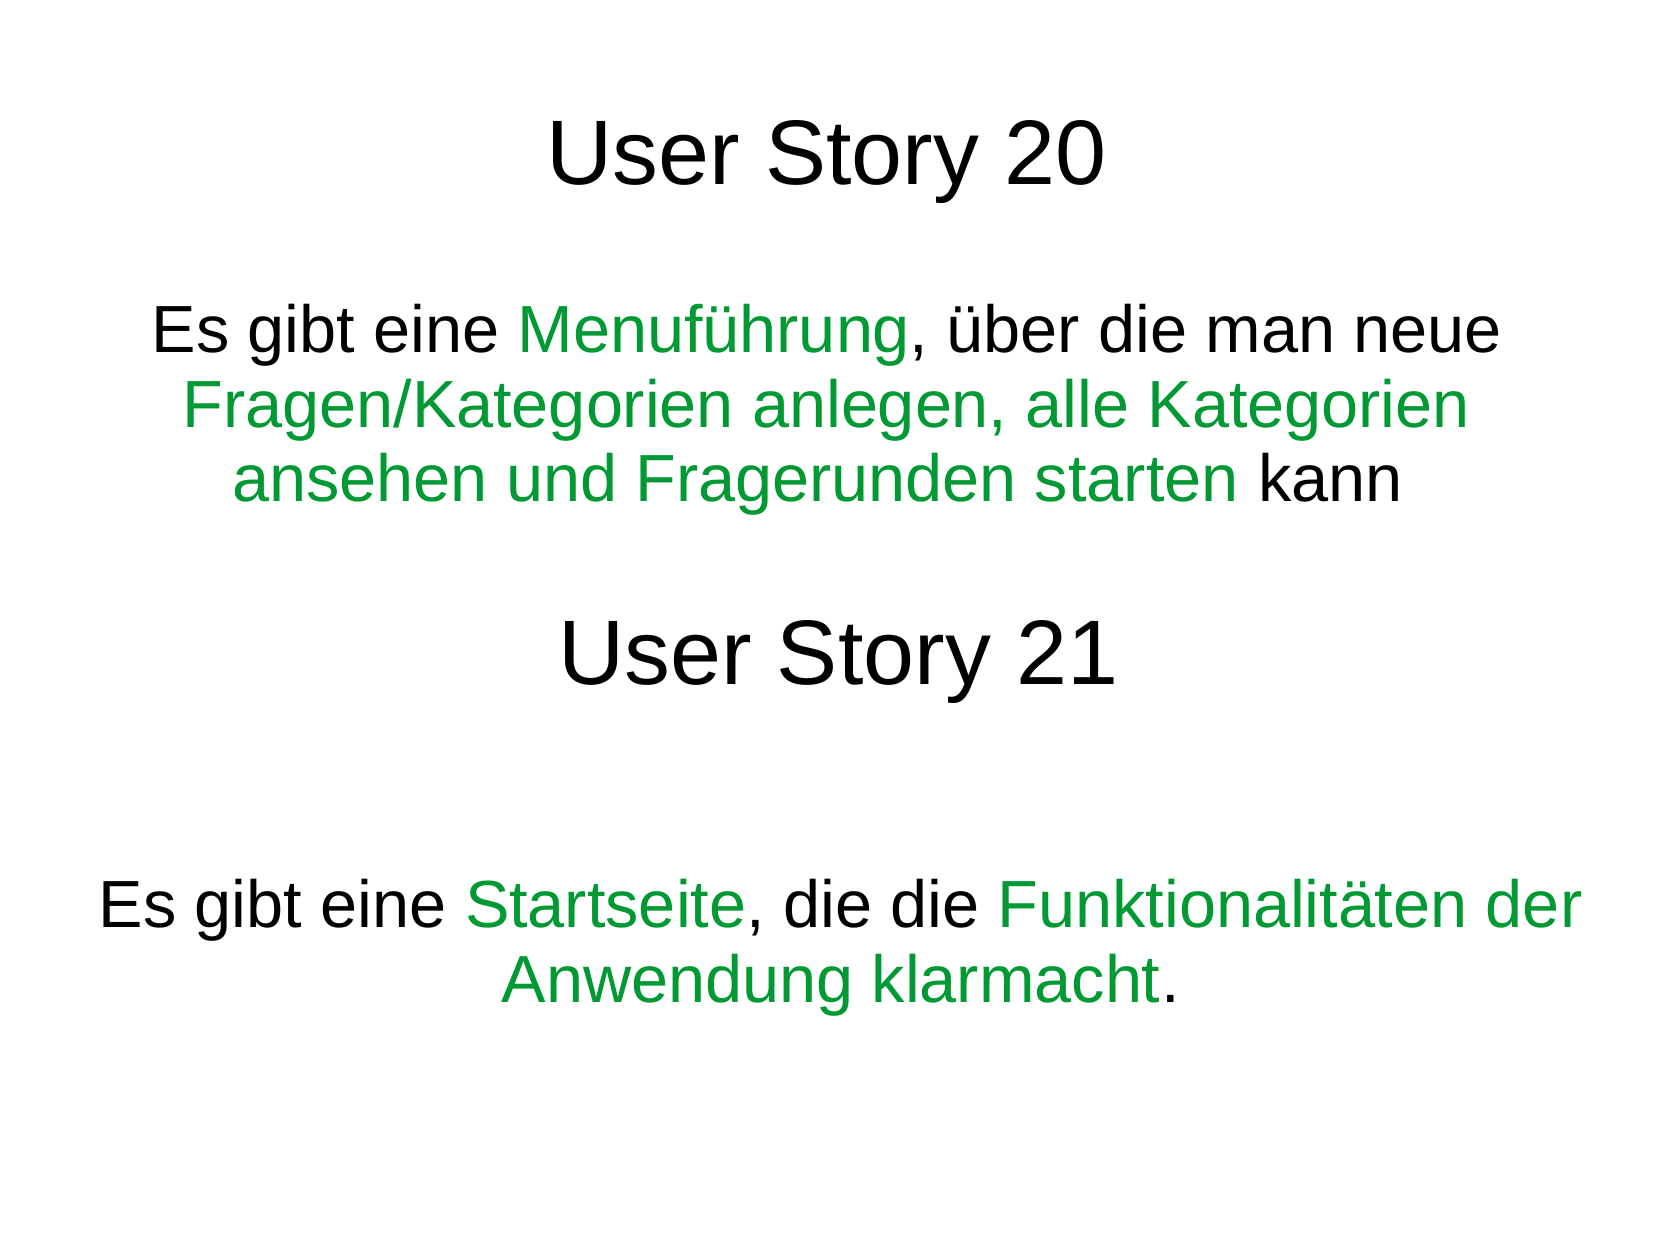

# User Story 20
Es gibt eine Menuführung, über die man neue Fragen/Kategorien anlegen, alle Kategorien ansehen und Fragerunden starten kann
User Story 21
Es gibt eine Startseite, die die Funktionalitäten der Anwendung klarmacht.